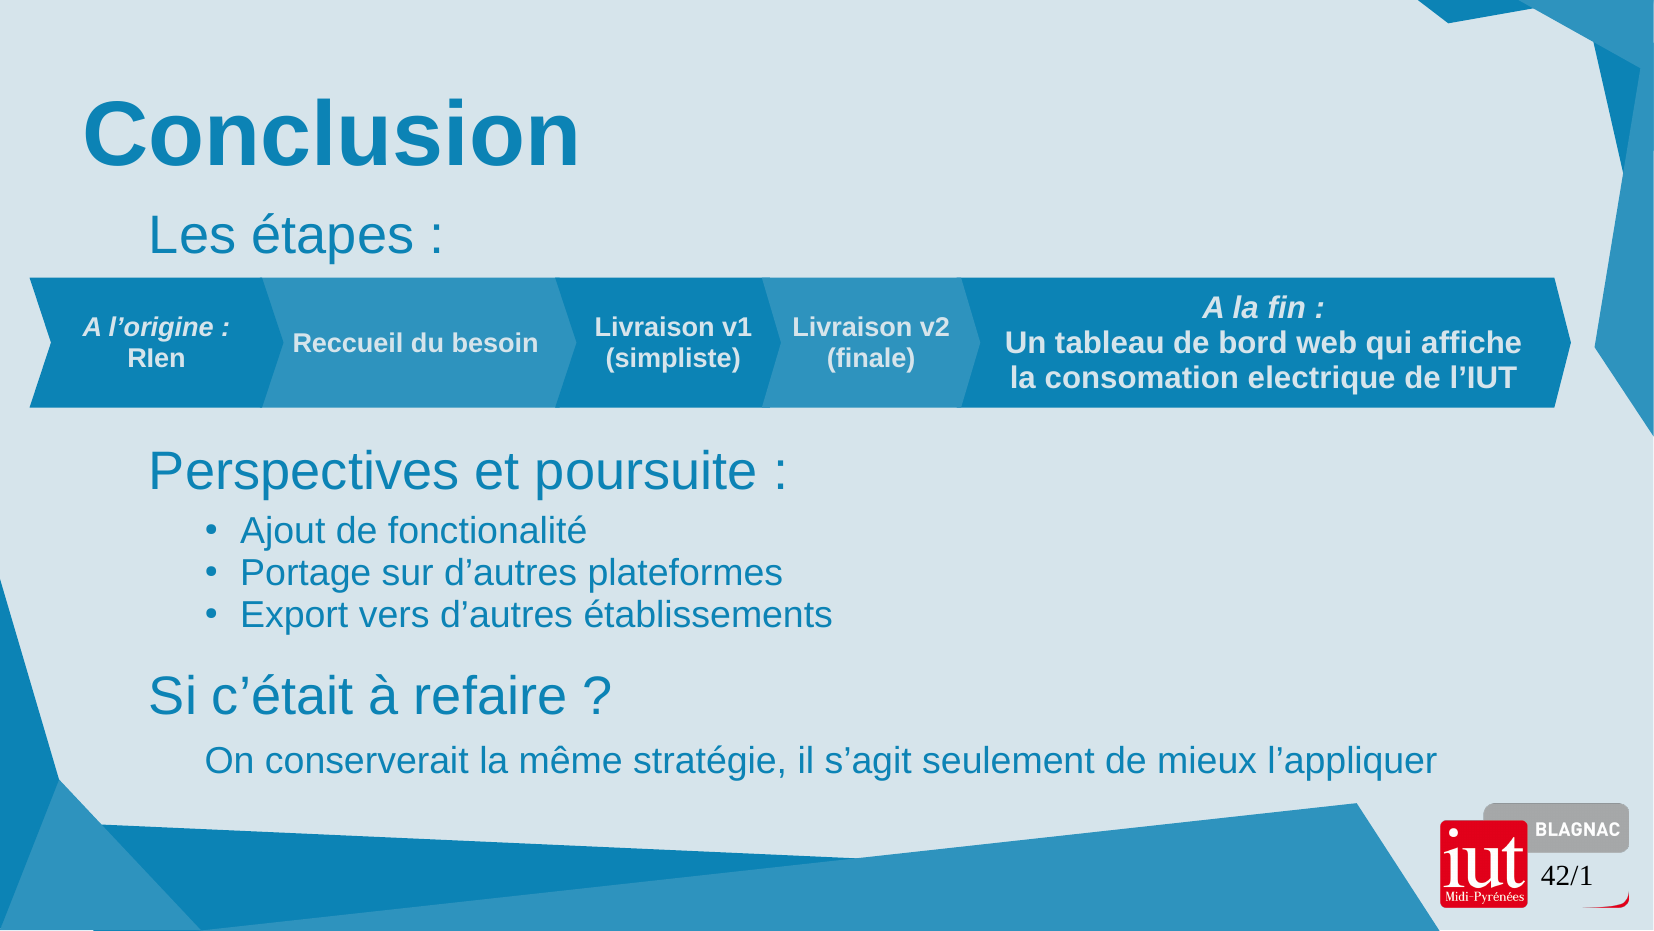

# Conclusion
Les étapes :
A l’origine :
RIen
Reccueil du besoin
A la fin :
Un tableau de bord web qui affiche
la consomation electrique de l’IUT
Livraison v1
(simpliste)
Livraison v2
(finale)
Perspectives et poursuite :
Ajout de fonctionalité
Portage sur d’autres plateformes
Export vers d’autres établissements
Si c’était à refaire ?
On conserverait la même stratégie, il s’agit seulement de mieux l’appliquer
42